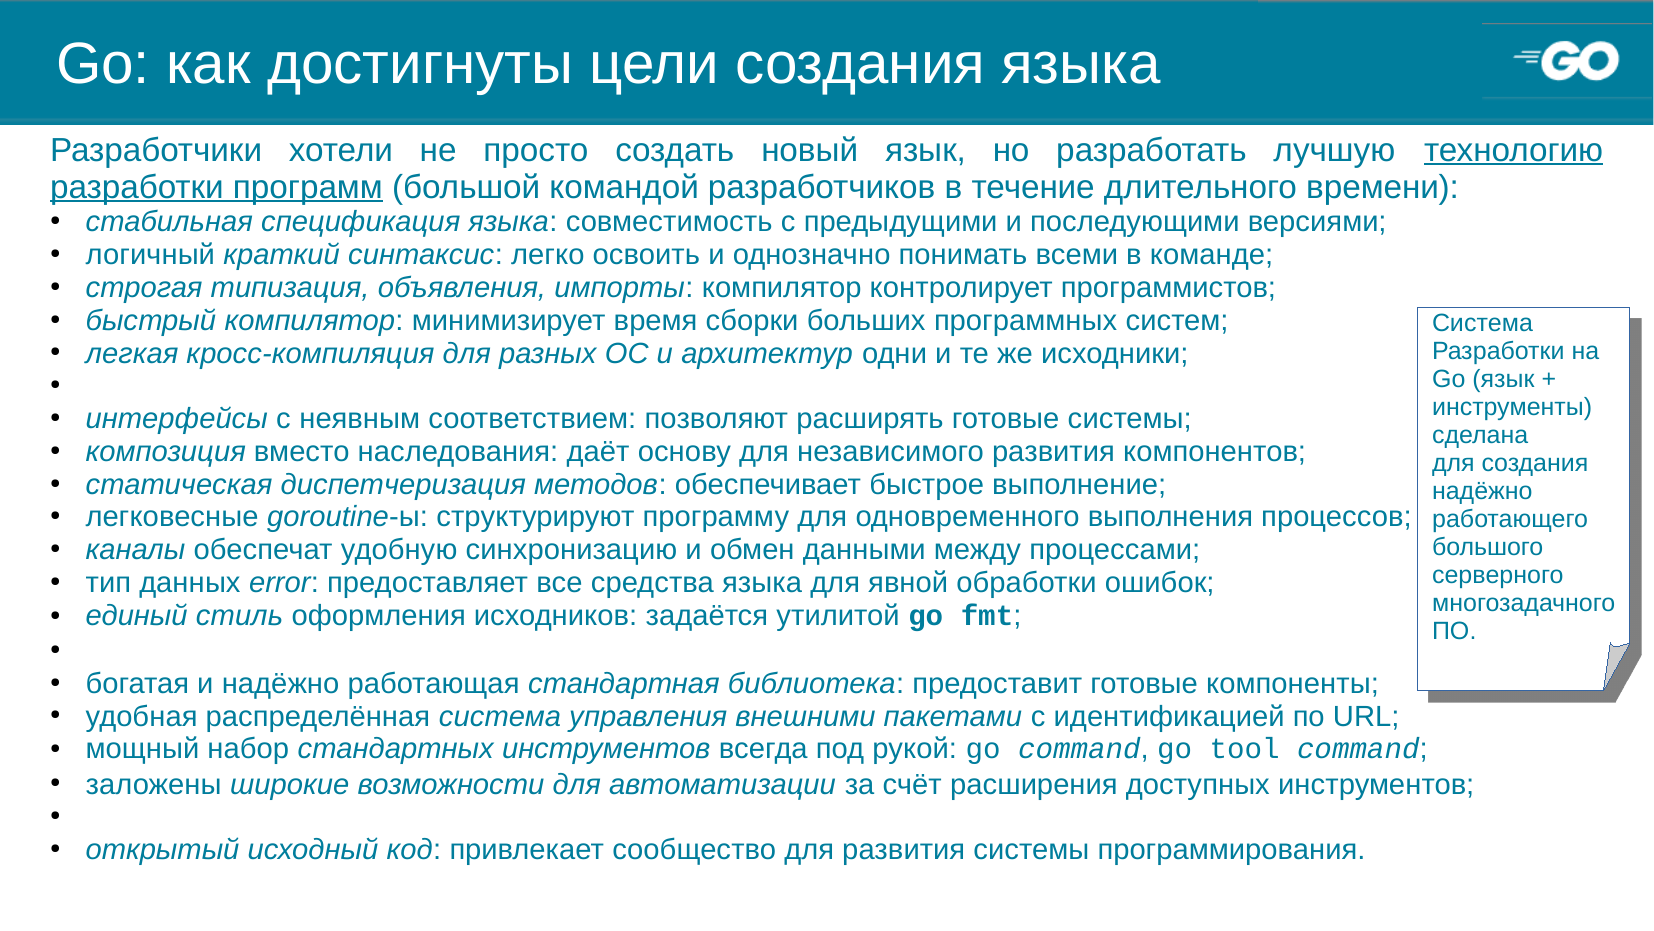

Go: как достигнуты цели создания языка
Разработчики хотели не просто создать новый язык, но разработать лучшую технологию разработки программ (большой командой разработчиков в течение длительного времени):
стабильная спецификация языка: совместимость с предыдущими и последующими версиями;
логичный краткий синтаксис: легко освоить и однозначно понимать всеми в команде;
строгая типизация, объявления, импорты: компилятор контролирует программистов;
быстрый компилятор: минимизирует время сборки больших программных систем;
легкая кросс-компиляция для разных ОС и архитектур одни и те же исходники;
интерфейсы с неявным соответствием: позволяют расширять готовые системы;
композиция вместо наследования: даёт основу для независимого развития компонентов;
статическая диспетчеризация методов: обеспечивает быстрое выполнение;
легковесные goroutine-ы: структурируют программу для одновременного выполнения процессов;
каналы обеспечат удобную синхронизацию и обмен данными между процессами;
тип данных error: предоставляет все средства языка для явной обработки ошибок;
единый стиль оформления исходников: задаётся утилитой go fmt;
богатая и надёжно работающая стандартная библиотека: предоставит готовые компоненты;
удобная распределённая система управления внешними пакетами с идентификацией по URL;
мощный набор стандартных инструментов всегда под рукой: go command, go tool command;
заложены широкие возможности для автоматизации за счёт расширения доступных инструментов;
открытый исходный код: привлекает сообщество для развития системы программирования.
Система
Разработки на
Go (язык +
инструменты)
сделана
для создания
надёжно
работающего
большого
серверного
многозадачного
ПО.